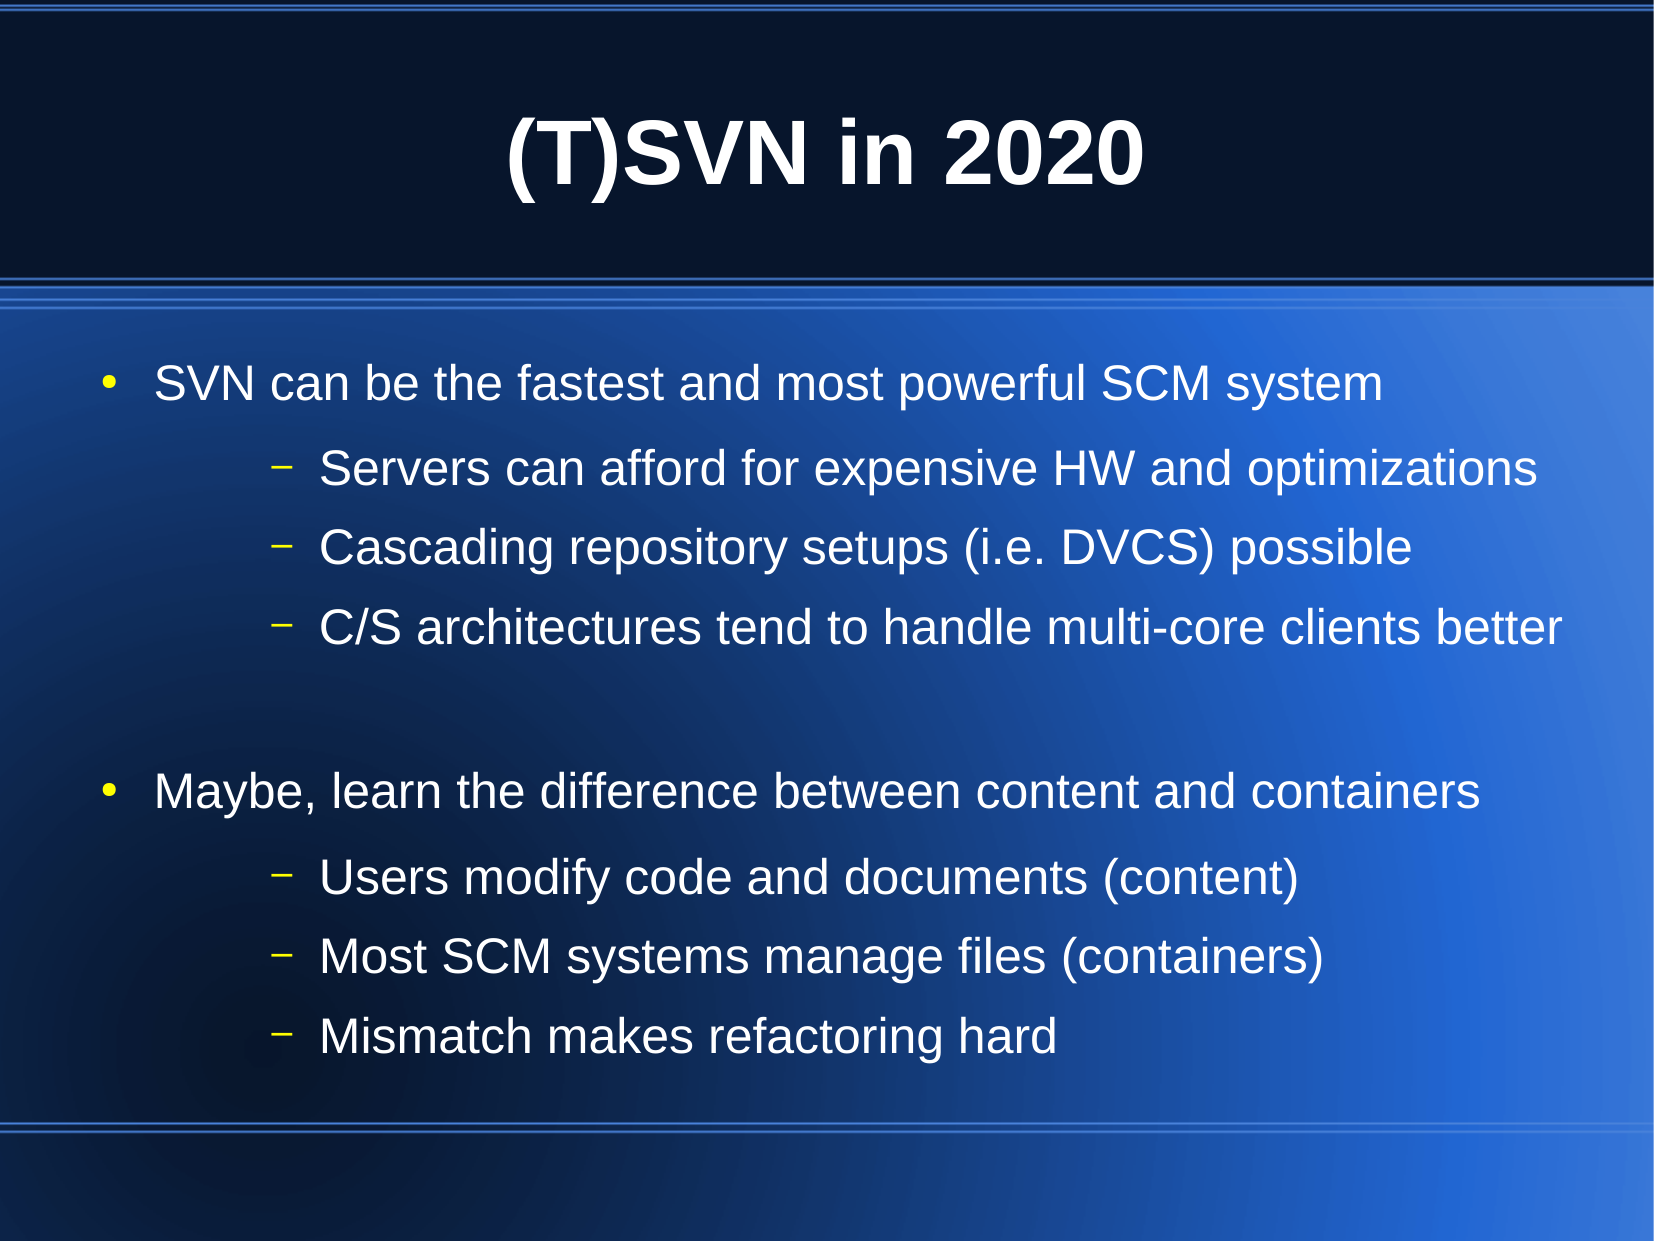

# (T)SVN in 2020
SVN can be the fastest and most powerful SCM system
Servers can afford for expensive HW and optimizations
Cascading repository setups (i.e. DVCS) possible
C/S architectures tend to handle multi-core clients better
Maybe, learn the difference between content and containers
Users modify code and documents (content)
Most SCM systems manage files (containers)
Mismatch makes refactoring hard